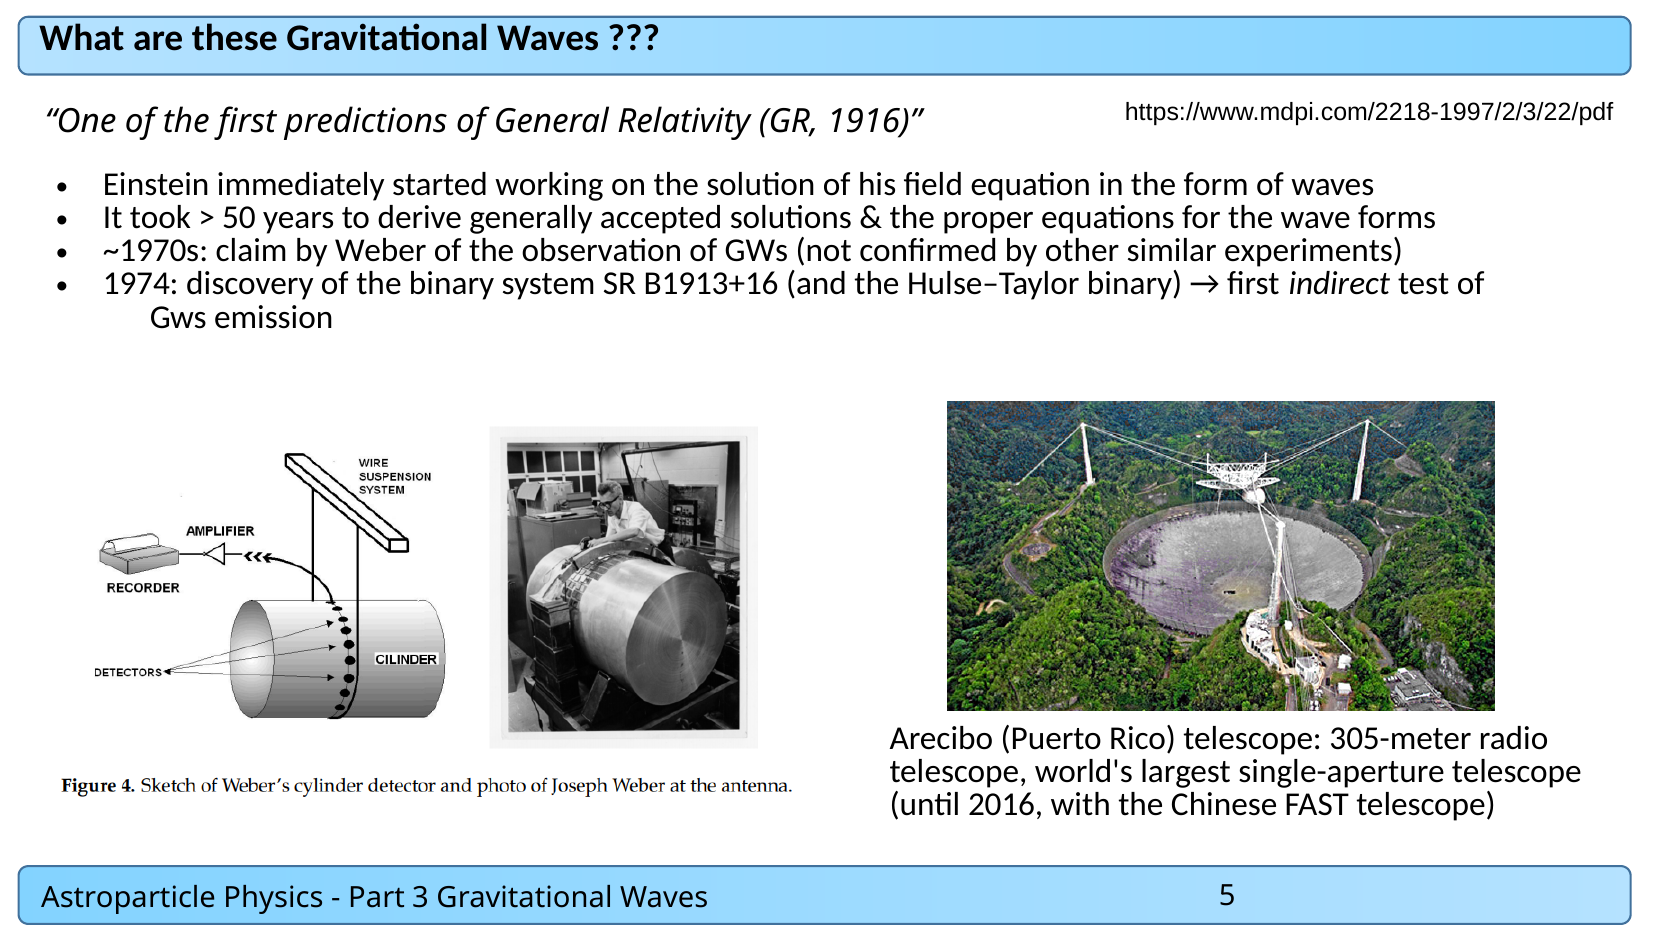

What are these Gravitational Waves ???
https://www.mdpi.com/2218-1997/2/3/22/pdf
“One of the first predictions of General Relativity (GR, 1916)”
Einstein immediately started working on the solution of his field equation in the form of waves
It took > 50 years to derive generally accepted solutions & the proper equations for the wave forms
~1970s: claim by Weber of the observation of GWs (not confirmed by other similar experiments)
1974: discovery of the binary system SR B1913+16 (and the Hulse–Taylor binary) → first indirect test of Gws emission
Arecibo (Puerto Rico) telescope: 305-meter radio telescope, world's largest single-aperture telescope (until 2016, with the Chinese FAST telescope)
Astroparticle Physics - Part 3 Gravitational Waves